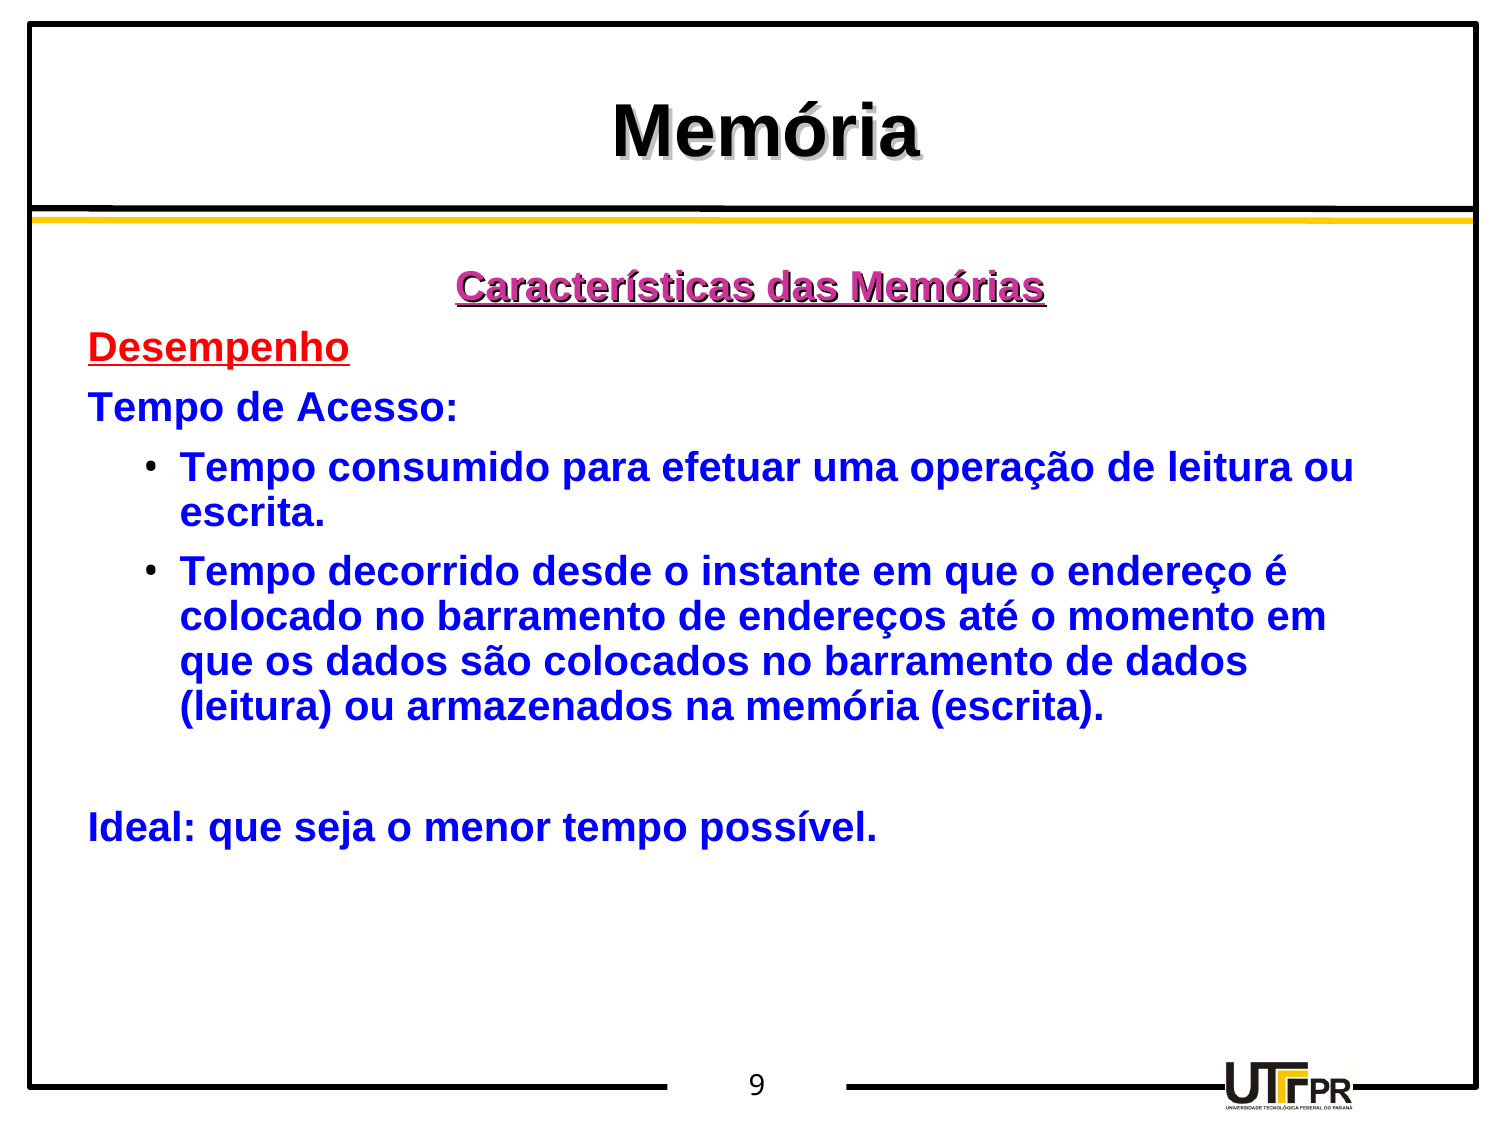

Memória
# Características das Memórias
Desempenho
Tempo de Acesso:
Tempo consumido para efetuar uma operação de leitura ou escrita.
Tempo decorrido desde o instante em que o endereço é colocado no barramento de endereços até o momento em que os dados são colocados no barramento de dados (leitura) ou armazenados na memória (escrita).
Ideal: que seja o menor tempo possível.